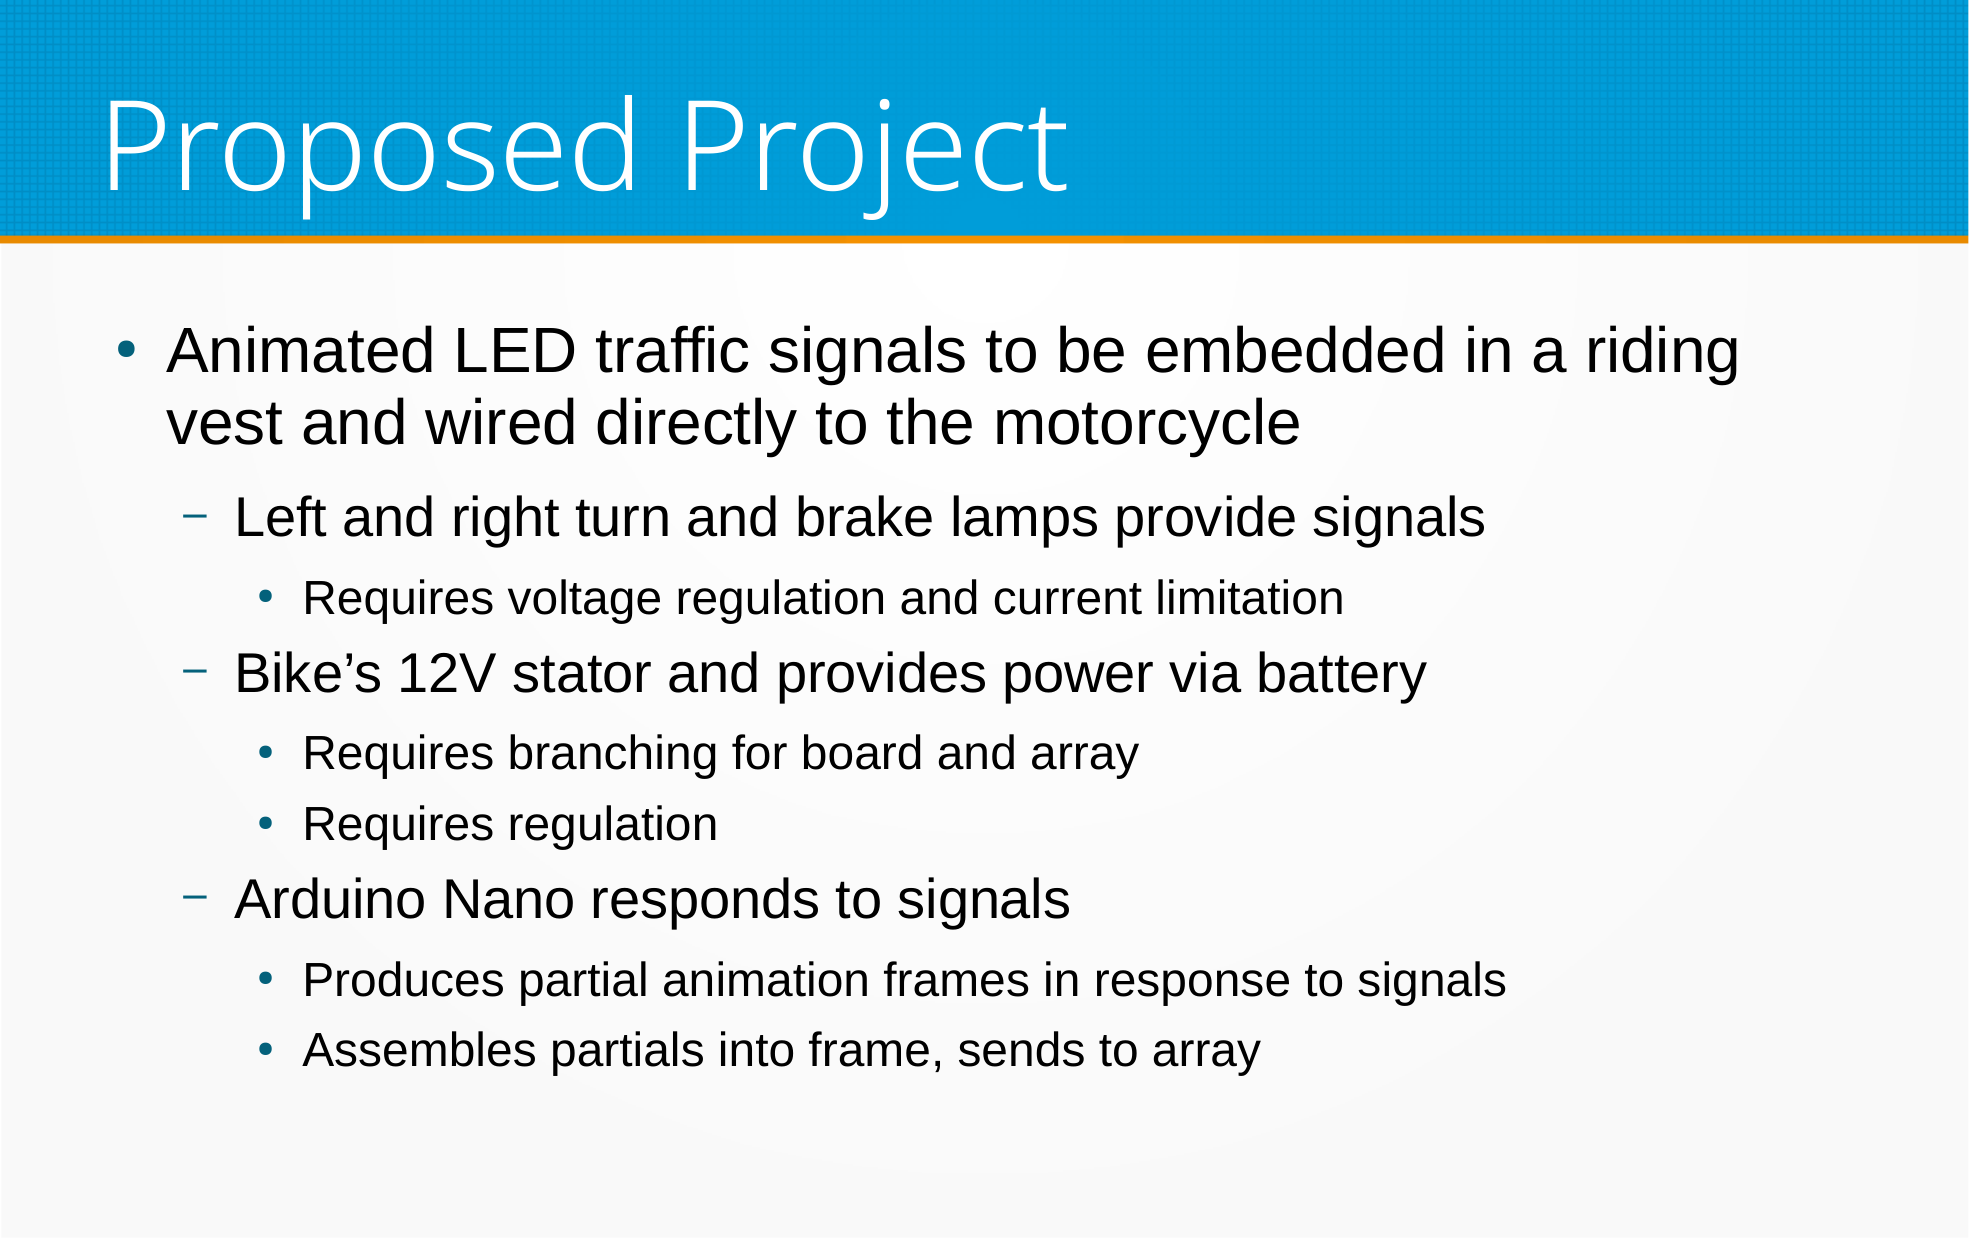

# Proposed Project
Animated LED traffic signals to be embedded in a riding vest and wired directly to the motorcycle
Left and right turn and brake lamps provide signals
Requires voltage regulation and current limitation
Bike’s 12V stator and provides power via battery
Requires branching for board and array
Requires regulation
Arduino Nano responds to signals
Produces partial animation frames in response to signals
Assembles partials into frame, sends to array